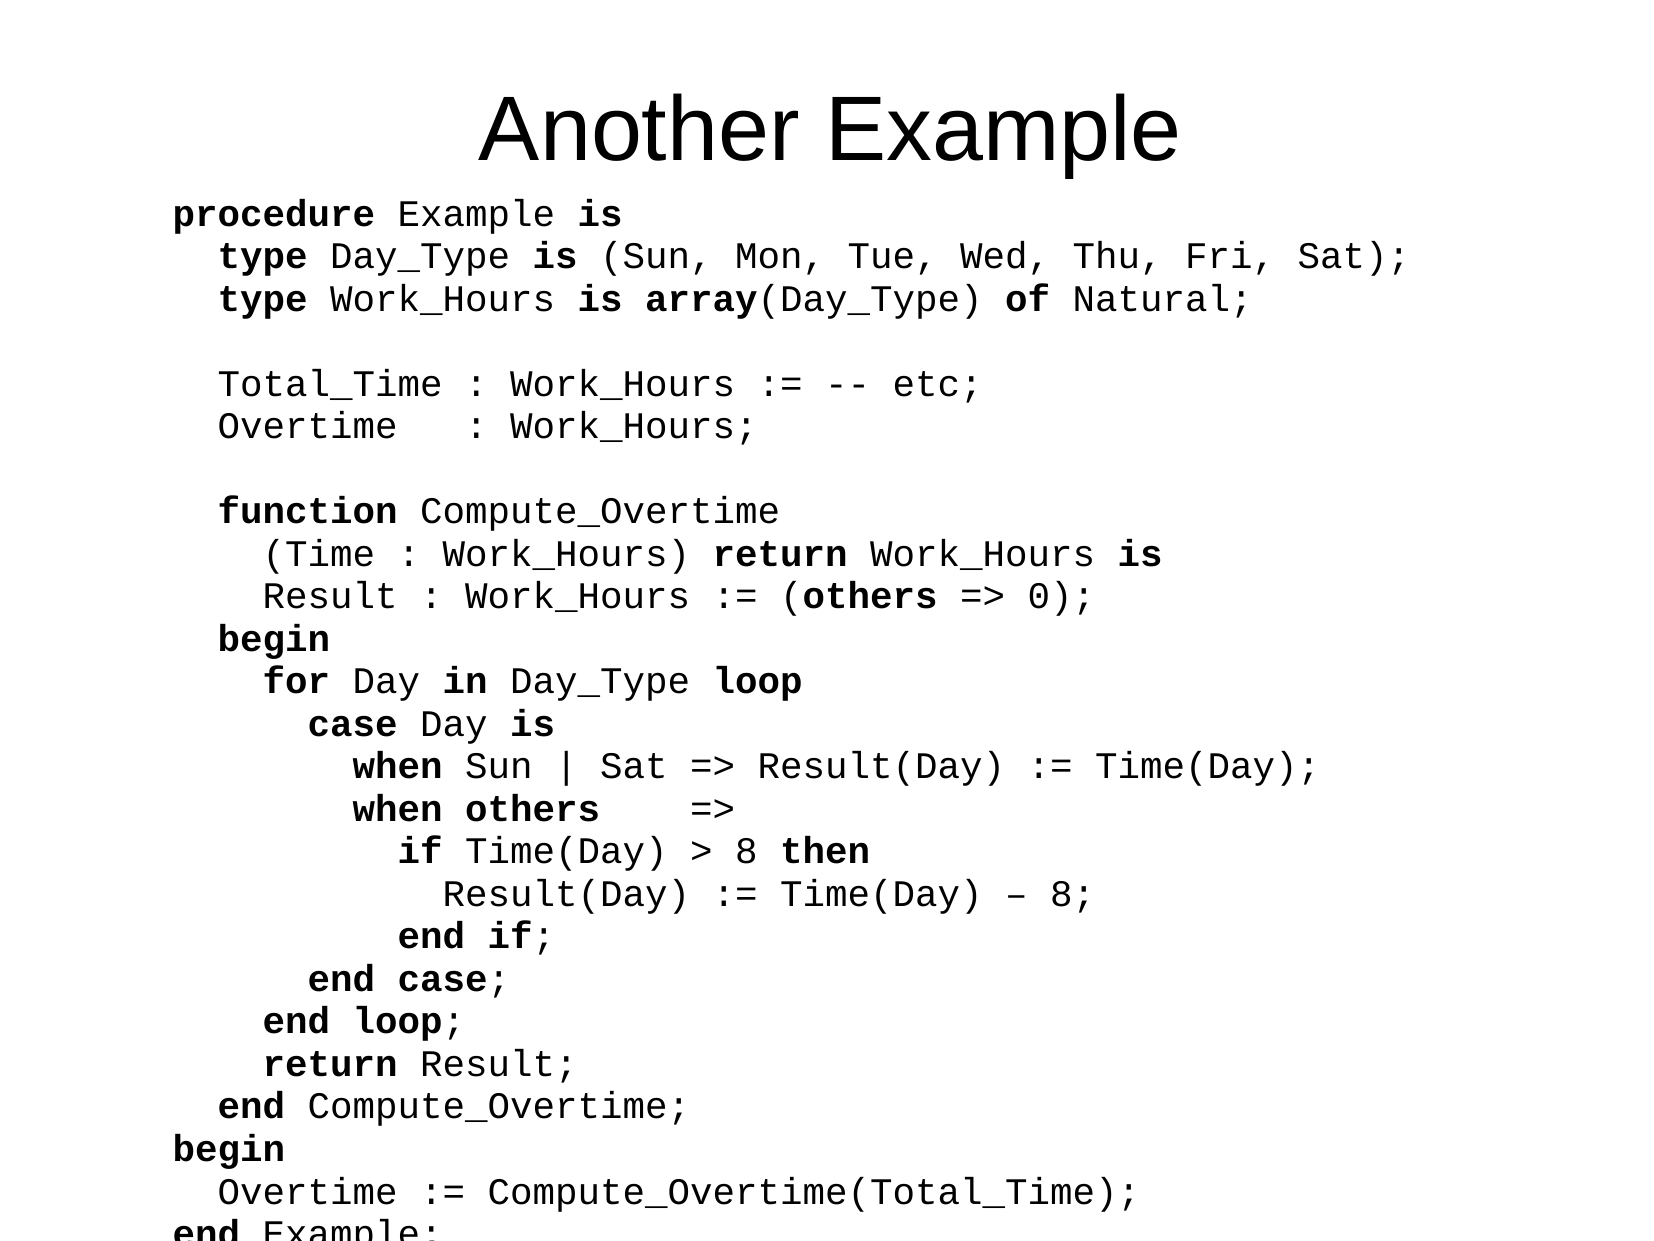

# Another Example
procedure Example is
 type Day_Type is (Sun, Mon, Tue, Wed, Thu, Fri, Sat);
 type Work_Hours is array(Day_Type) of Natural;
 Total_Time : Work_Hours := -- etc;
 Overtime : Work_Hours;
 function Compute_Overtime
 (Time : Work_Hours) return Work_Hours is
 Result : Work_Hours := (others => 0);
 begin
 for Day in Day_Type loop
 case Day is
 when Sun | Sat => Result(Day) := Time(Day);
 when others =>
 if Time(Day) > 8 then
 Result(Day) := Time(Day) – 8;
 end if;
 end case;
 end loop;
 return Result;
 end Compute_Overtime;
begin
 Overtime := Compute_Overtime(Total_Time);
end Example;